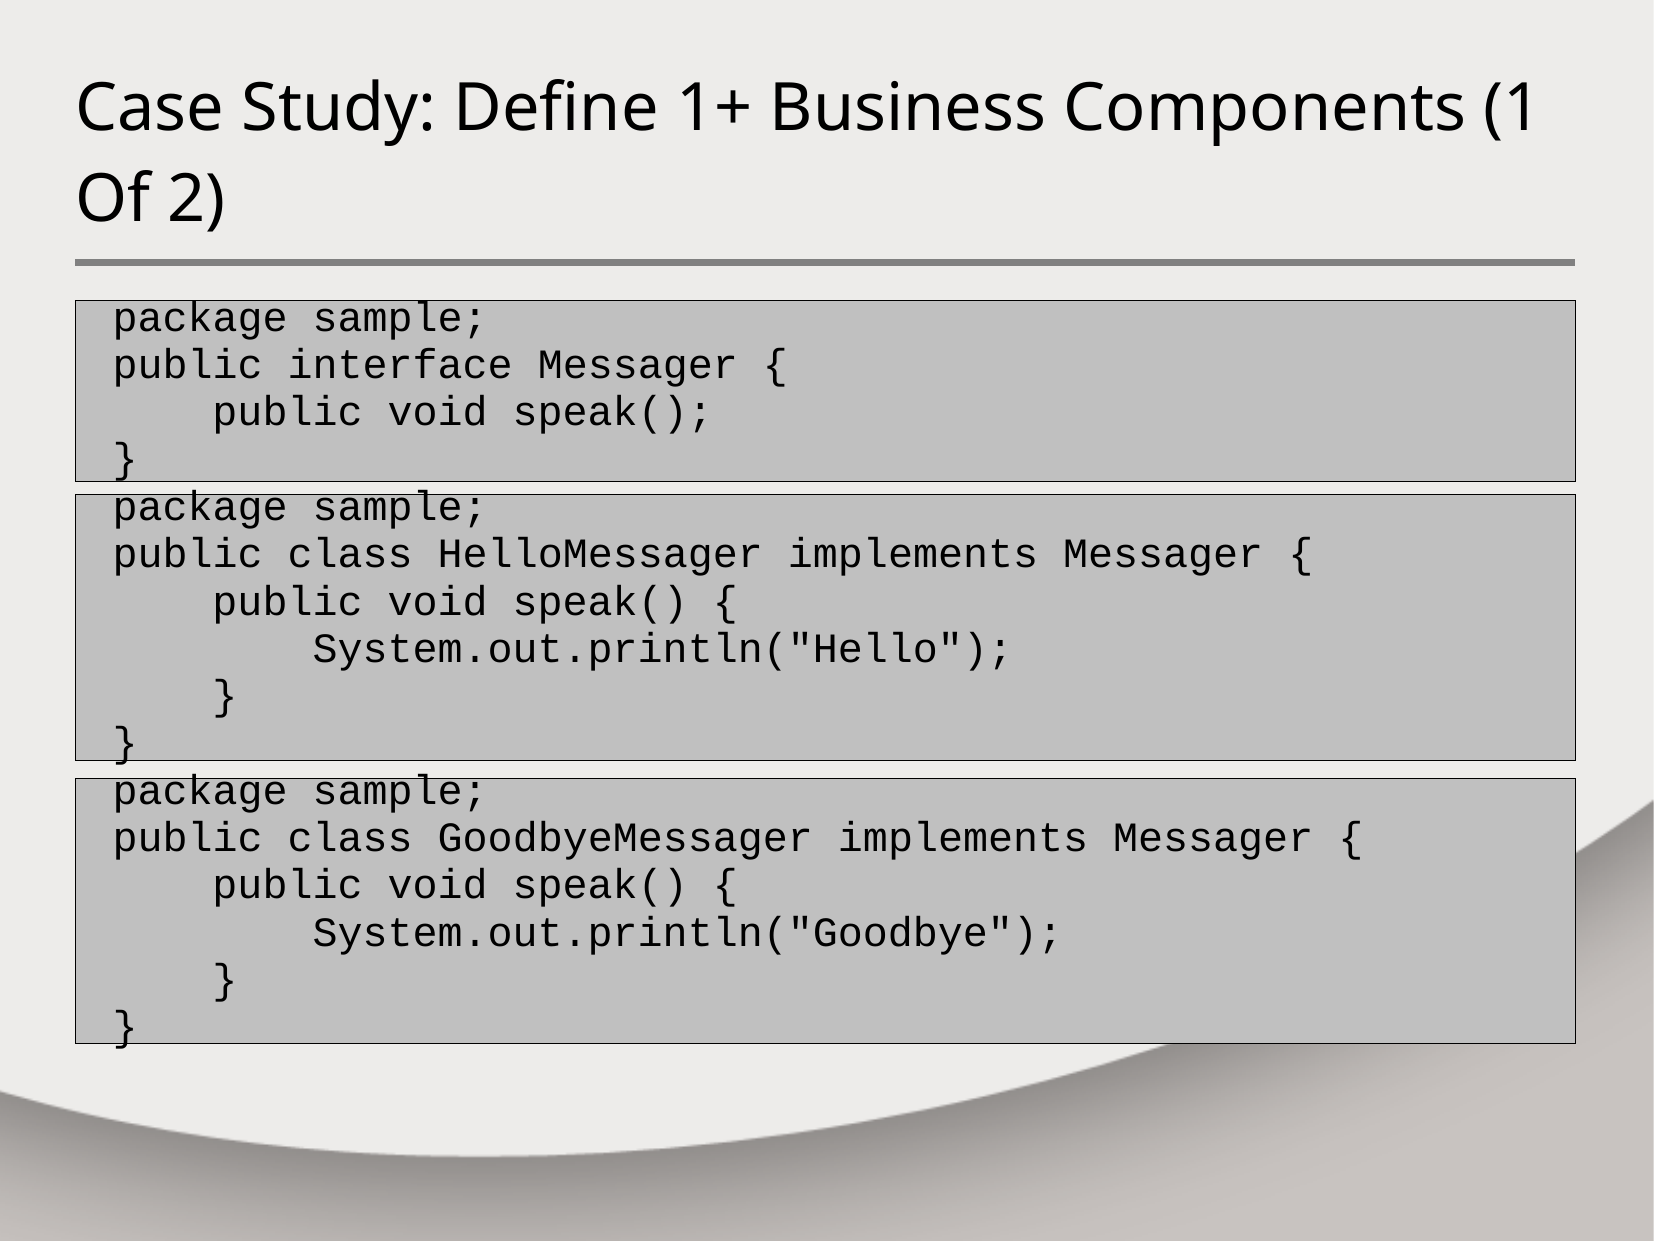

# Case Study: Define 1+ Business Components (1 Of 2)
package sample;
public interface Messager {
 public void speak();
}
package sample;
public class HelloMessager implements Messager {
 public void speak() {
 System.out.println("Hello");
 }
}
package sample;
public class GoodbyeMessager implements Messager {
 public void speak() {
 System.out.println("Goodbye");
 }
}